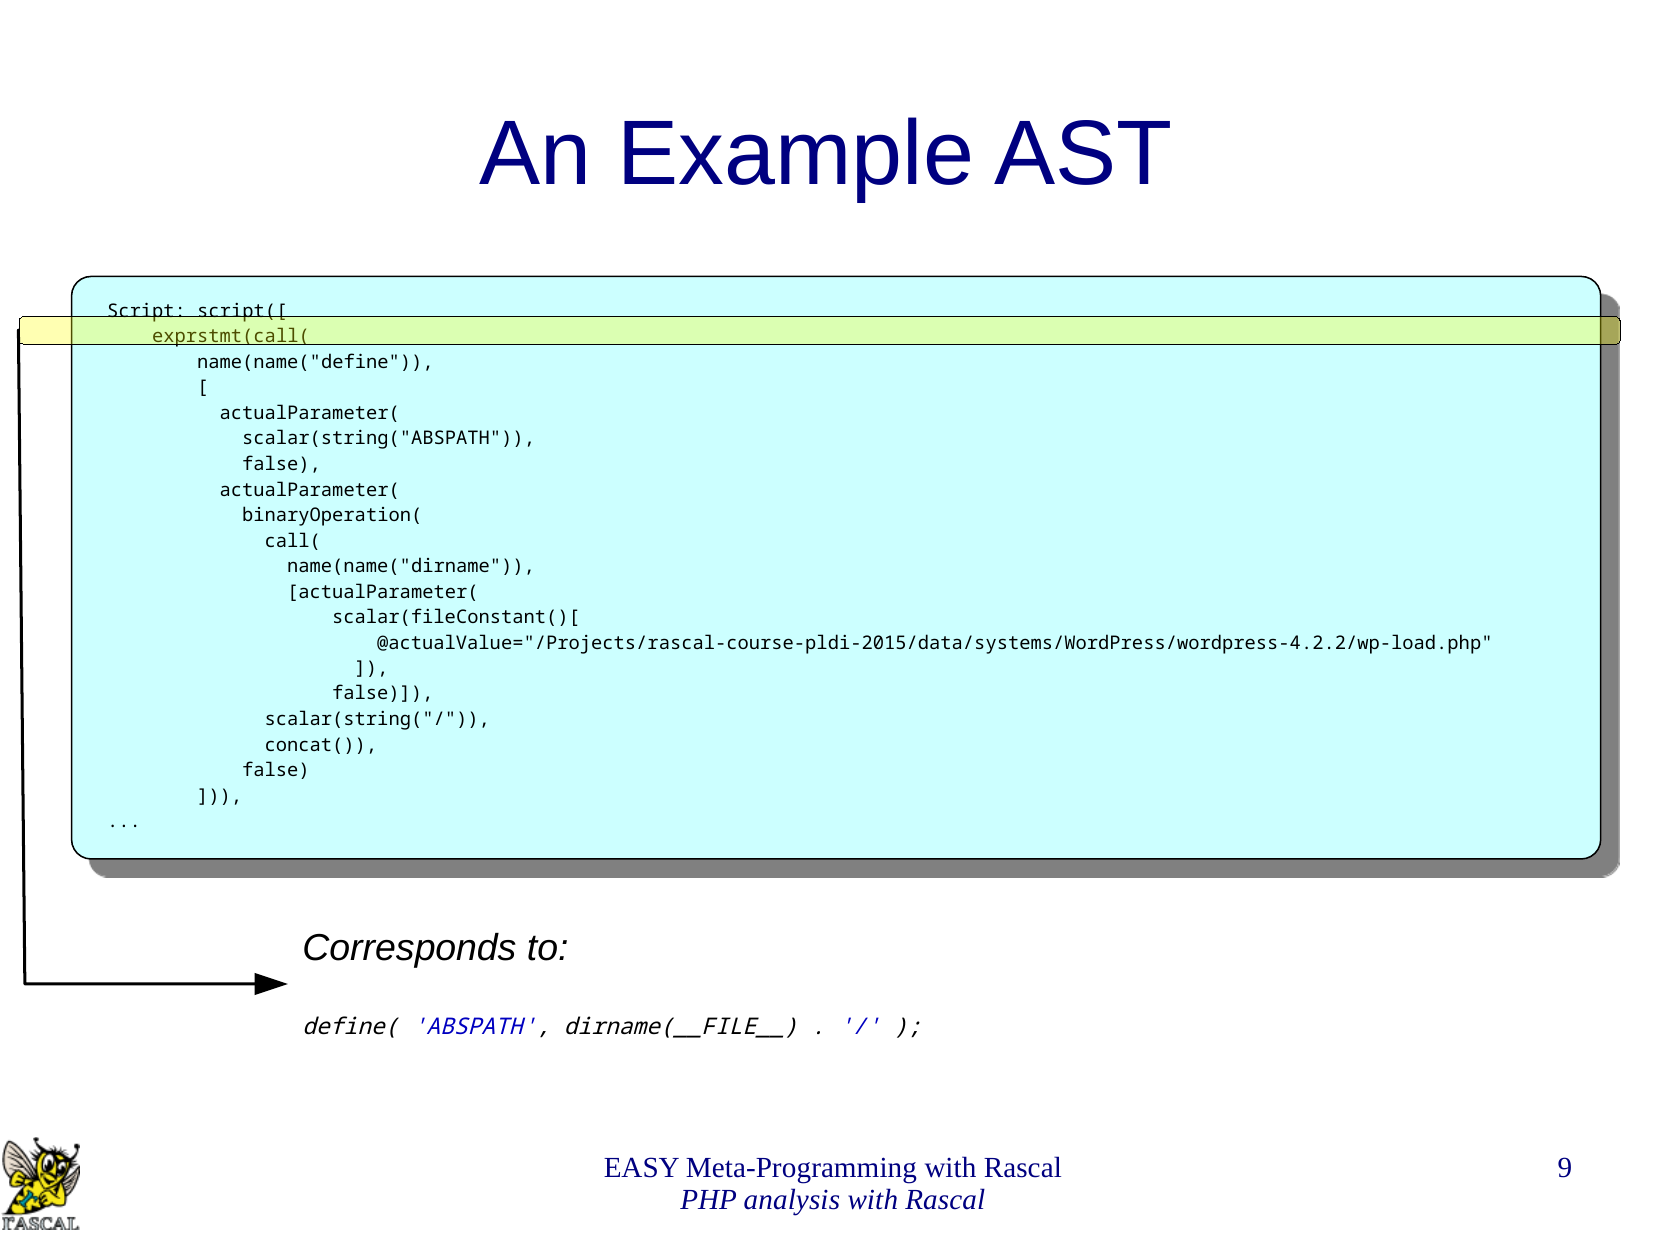

# An Example AST
Script: script([
 exprstmt(call(
 name(name("define")),
 [
 actualParameter(
 scalar(string("ABSPATH")),
 false),
 actualParameter(
 binaryOperation(
 call(
 name(name("dirname")),
 [actualParameter(
 scalar(fileConstant()[
 @actualValue="/Projects/rascal-course-pldi-2015/data/systems/WordPress/wordpress-4.2.2/wp-load.php"
 ]),
 false)]),
 scalar(string("/")),
 concat()),
 false)
 ])),
...
Corresponds to:
define( 'ABSPATH', dirname(__FILE__) . '/' );
9